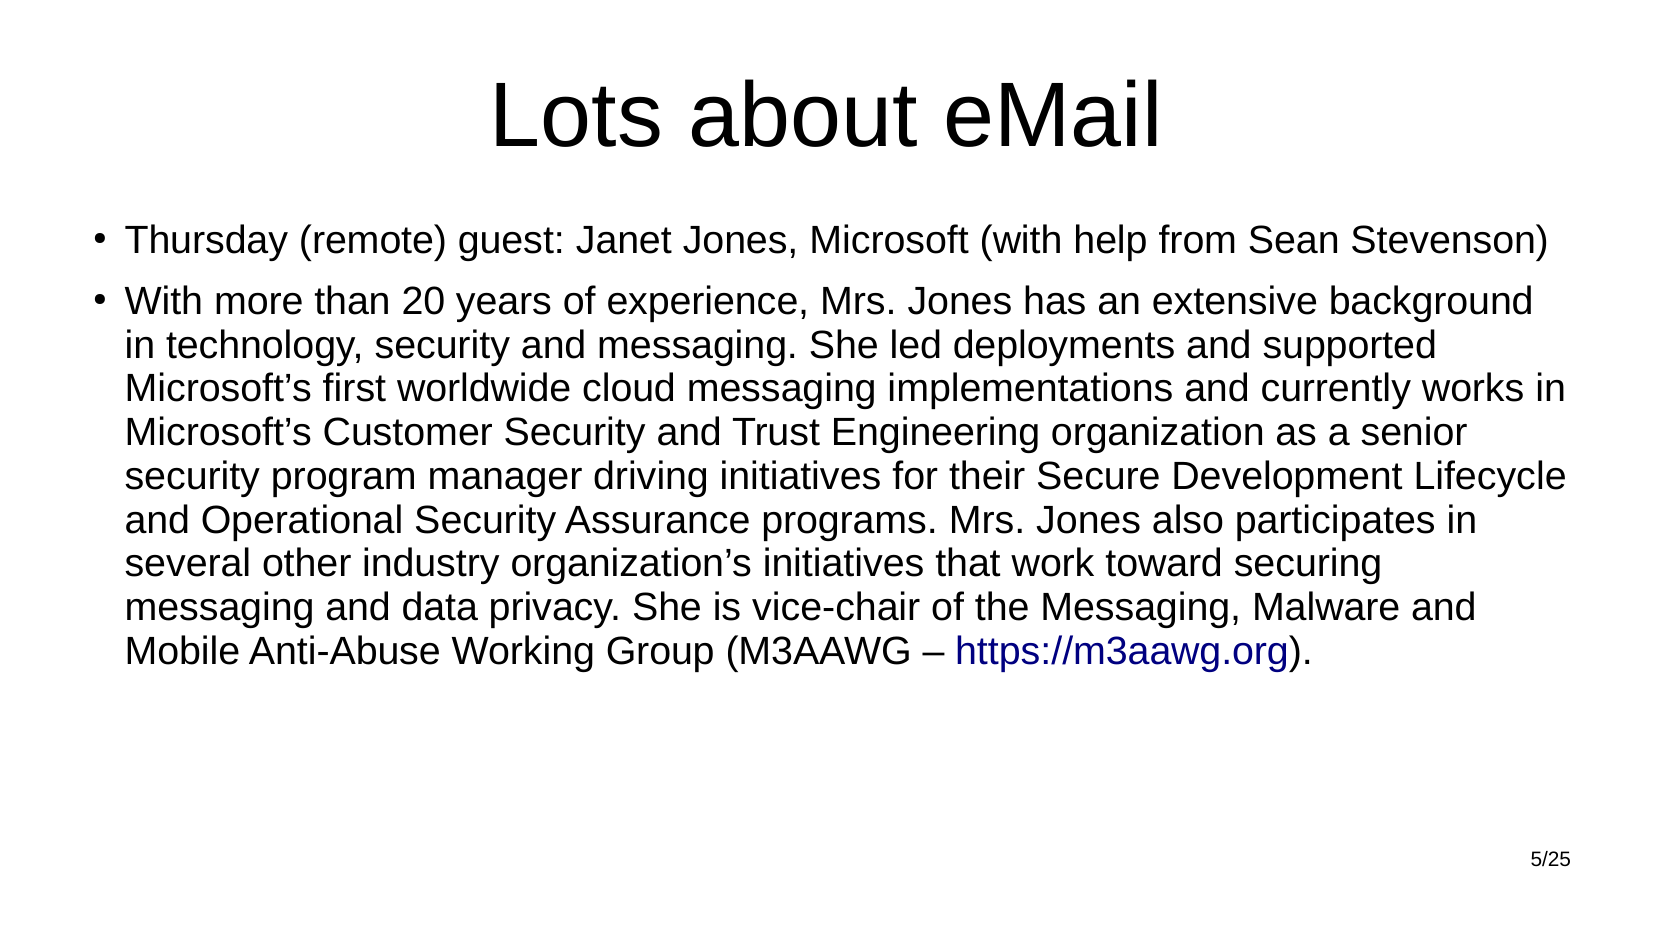

# Lots about eMail
Thursday (remote) guest: Janet Jones, Microsoft (with help from Sean Stevenson)
With more than 20 years of experience, Mrs. Jones has an extensive background in technology, security and messaging. She led deployments and supported Microsoft’s first worldwide cloud messaging implementations and currently works in Microsoft’s Customer Security and Trust Engineering organization as a senior security program manager driving initiatives for their Secure Development Lifecycle and Operational Security Assurance programs. Mrs. Jones also participates in several other industry organization’s initiatives that work toward securing messaging and data privacy. She is vice-chair of the Messaging, Malware and Mobile Anti-Abuse Working Group (M3AAWG – https://m3aawg.org).
5